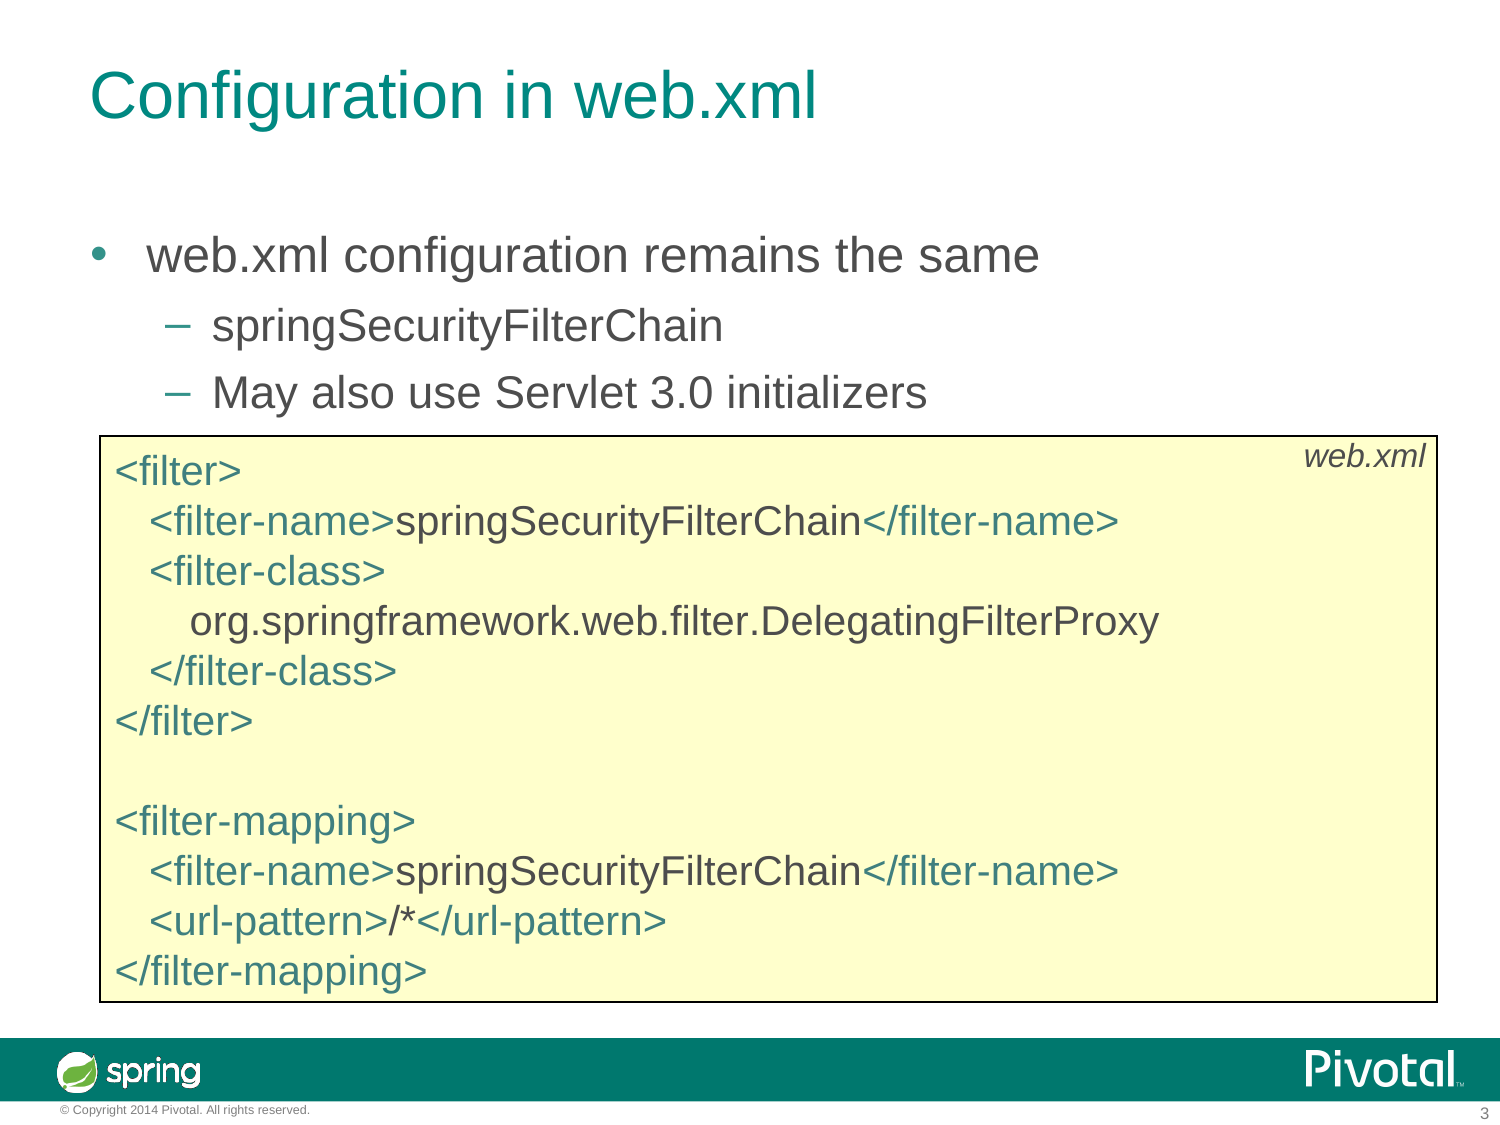

# Configuration in web.xml
web.xml configuration remains the same
springSecurityFilterChain
May also use Servlet 3.0 initializers
web.xml
<filter>
 <filter-name>springSecurityFilterChain</filter-name>
 <filter-class>
	org.springframework.web.filter.DelegatingFilterProxy
 </filter-class>
</filter>
<filter-mapping>
 <filter-name>springSecurityFilterChain</filter-name>
 <url-pattern>/*</url-pattern>
</filter-mapping>